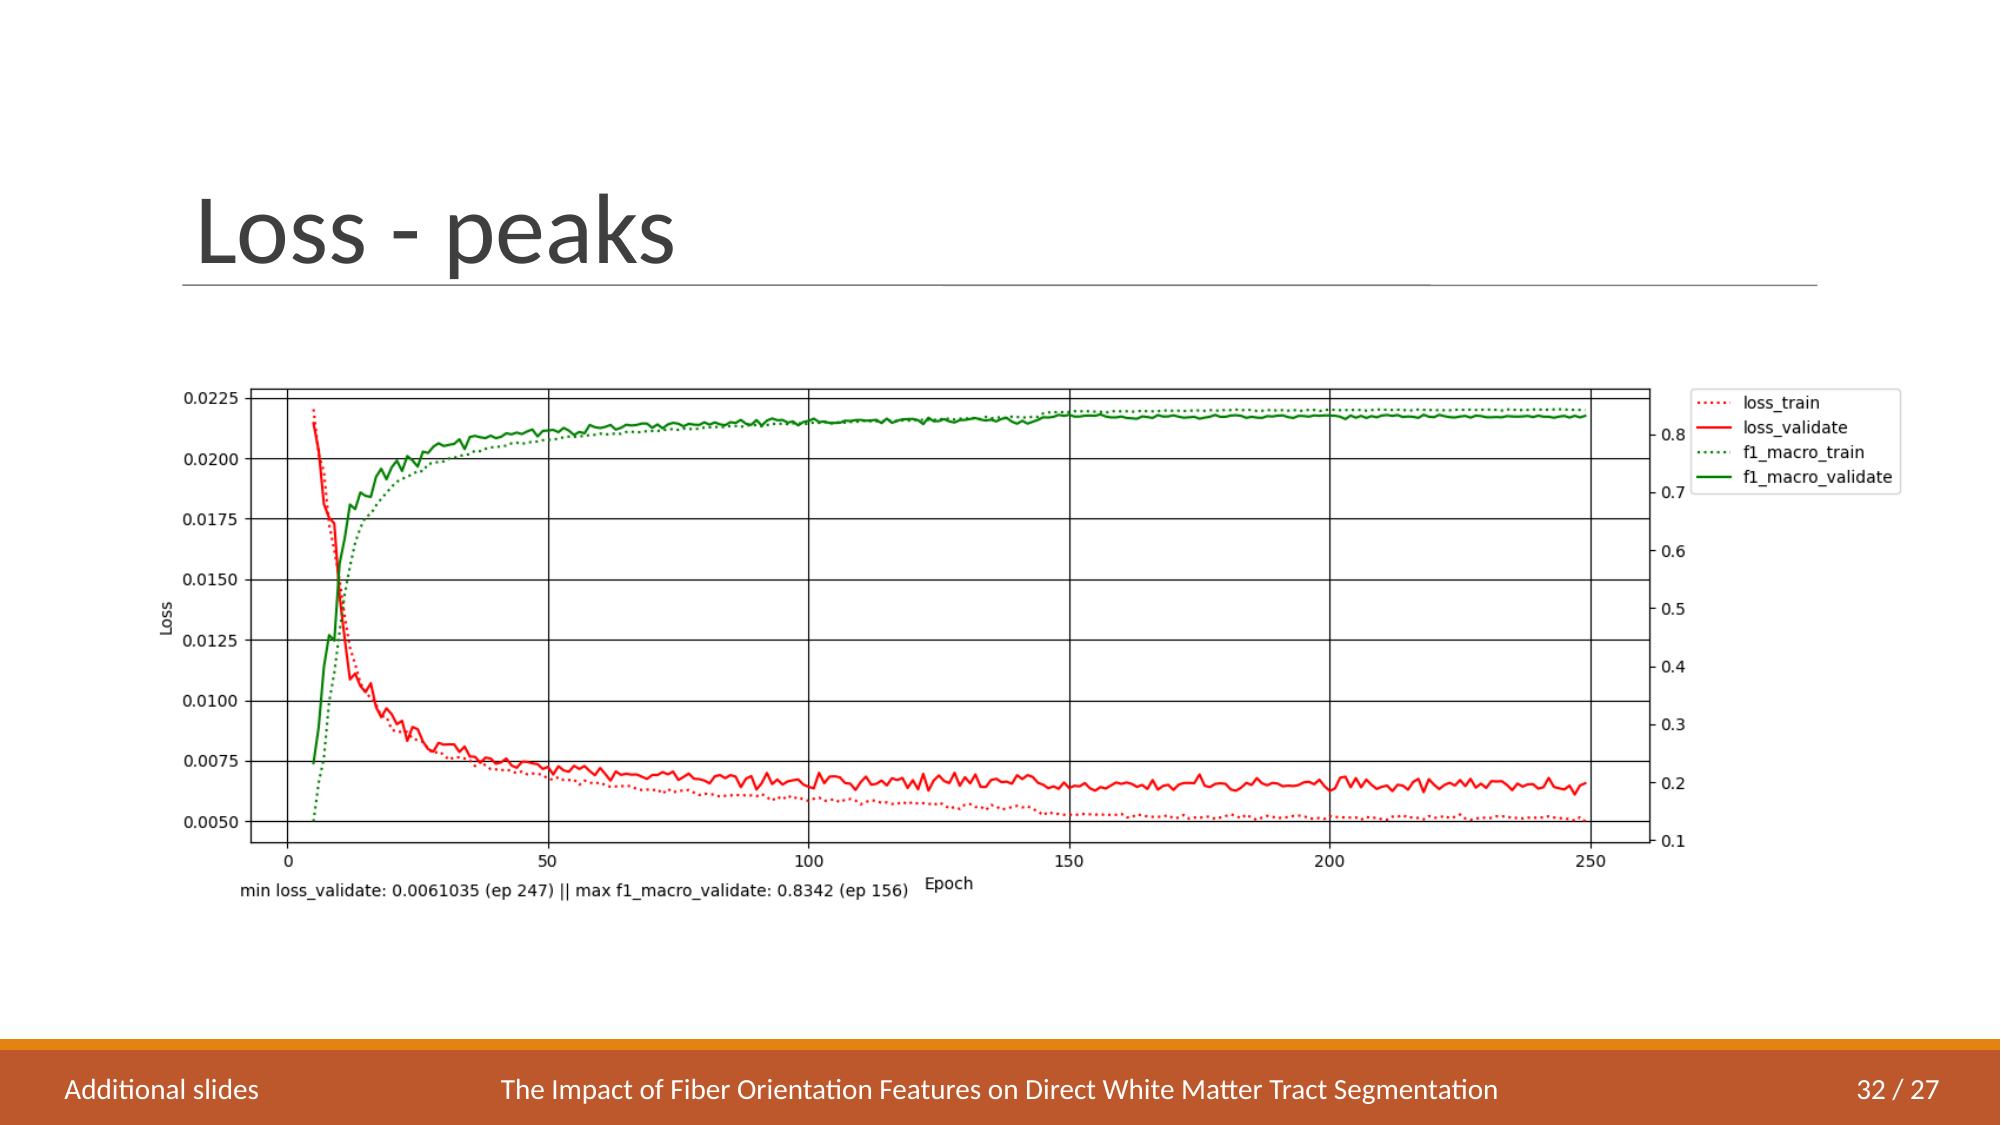

# Loss - peaks
Additional slides
The Impact of Fiber Orientation Features on Direct White Matter Tract Segmentation